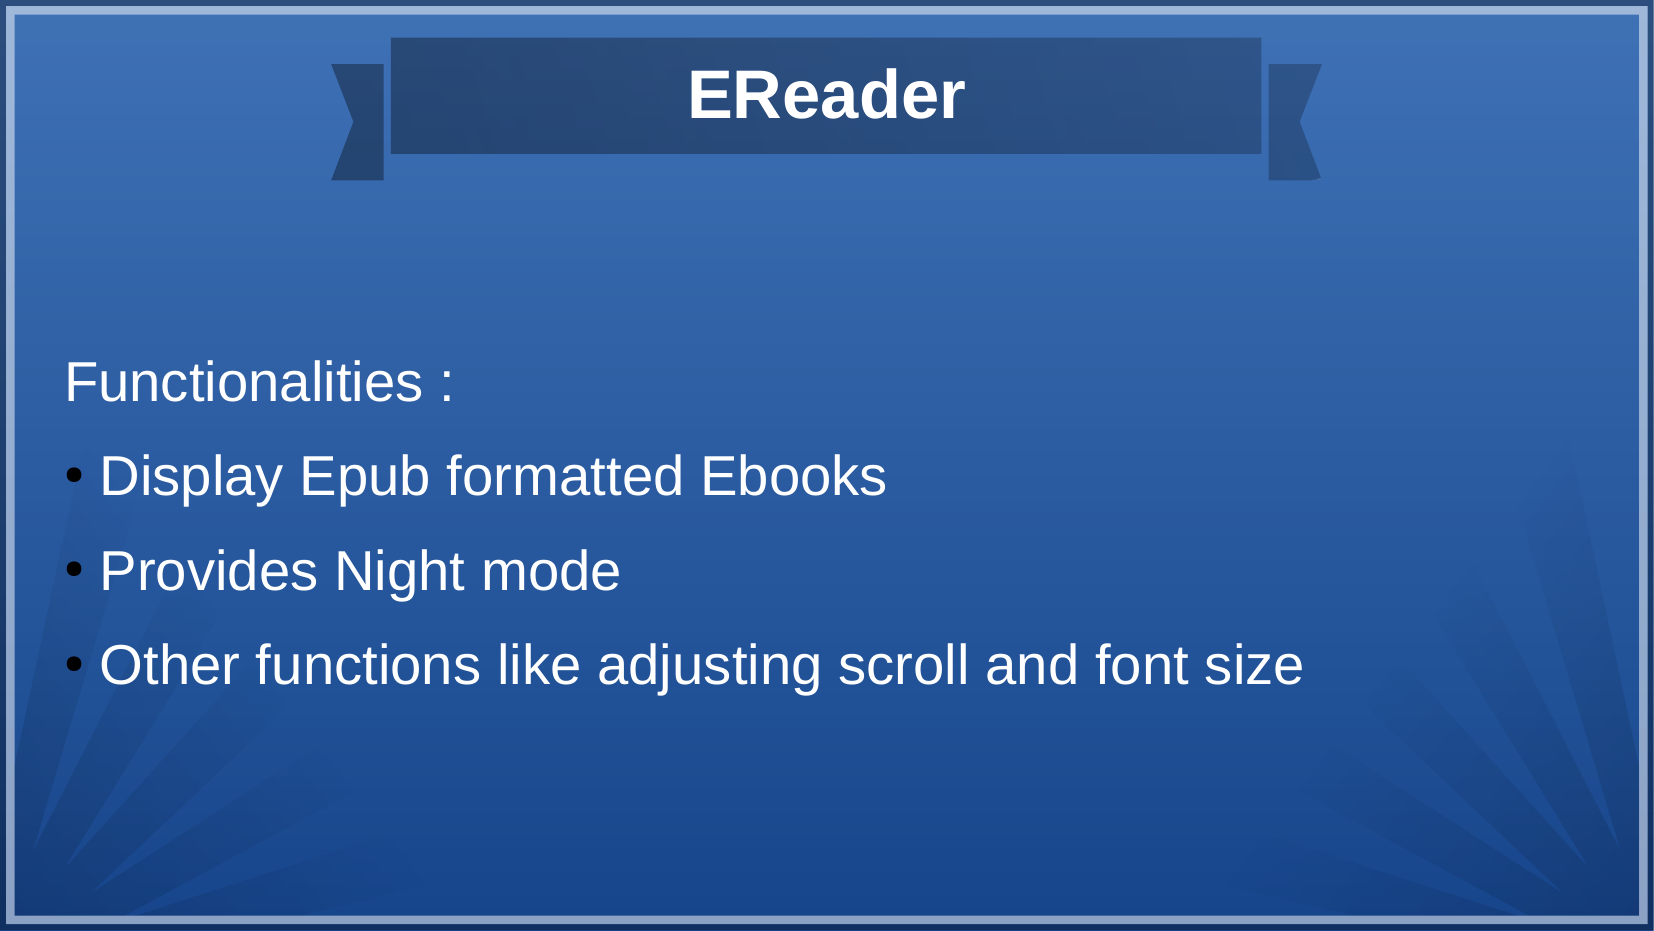

# EReader
Functionalities :
Display Epub formatted Ebooks
Provides Night mode
Other functions like adjusting scroll and font size